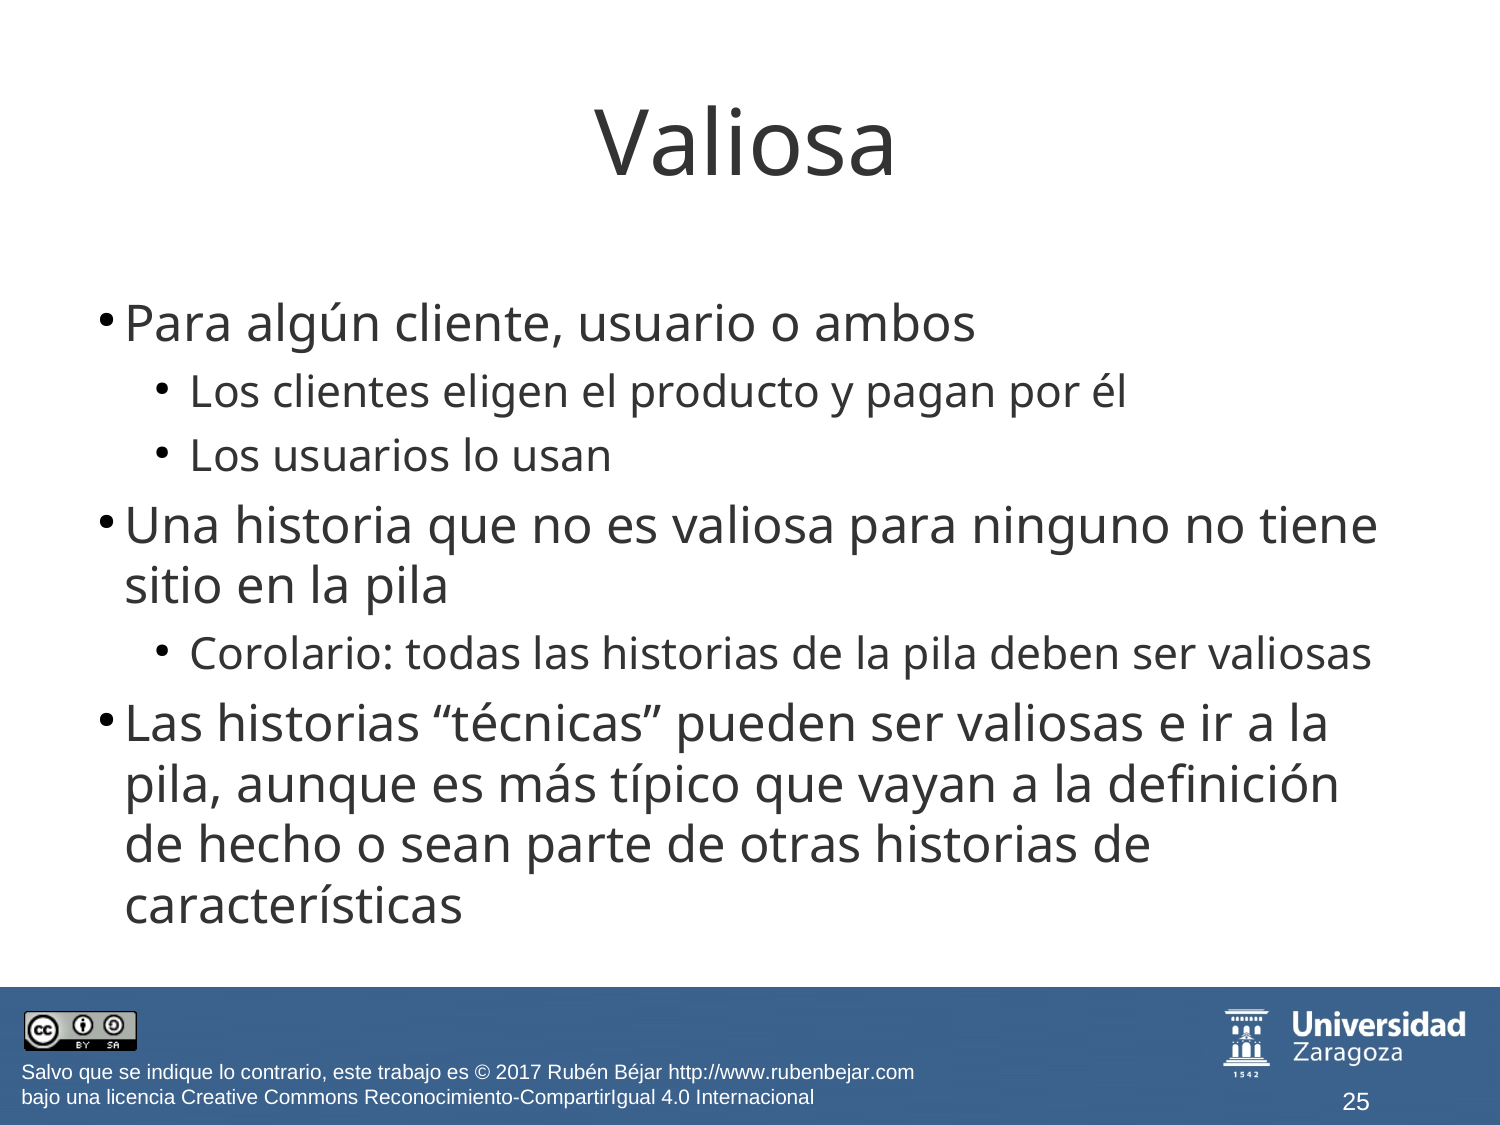

# Valiosa
Para algún cliente, usuario o ambos
Los clientes eligen el producto y pagan por él
Los usuarios lo usan
Una historia que no es valiosa para ninguno no tiene sitio en la pila
Corolario: todas las historias de la pila deben ser valiosas
Las historias “técnicas” pueden ser valiosas e ir a la pila, aunque es más típico que vayan a la definición de hecho o sean parte de otras historias de características